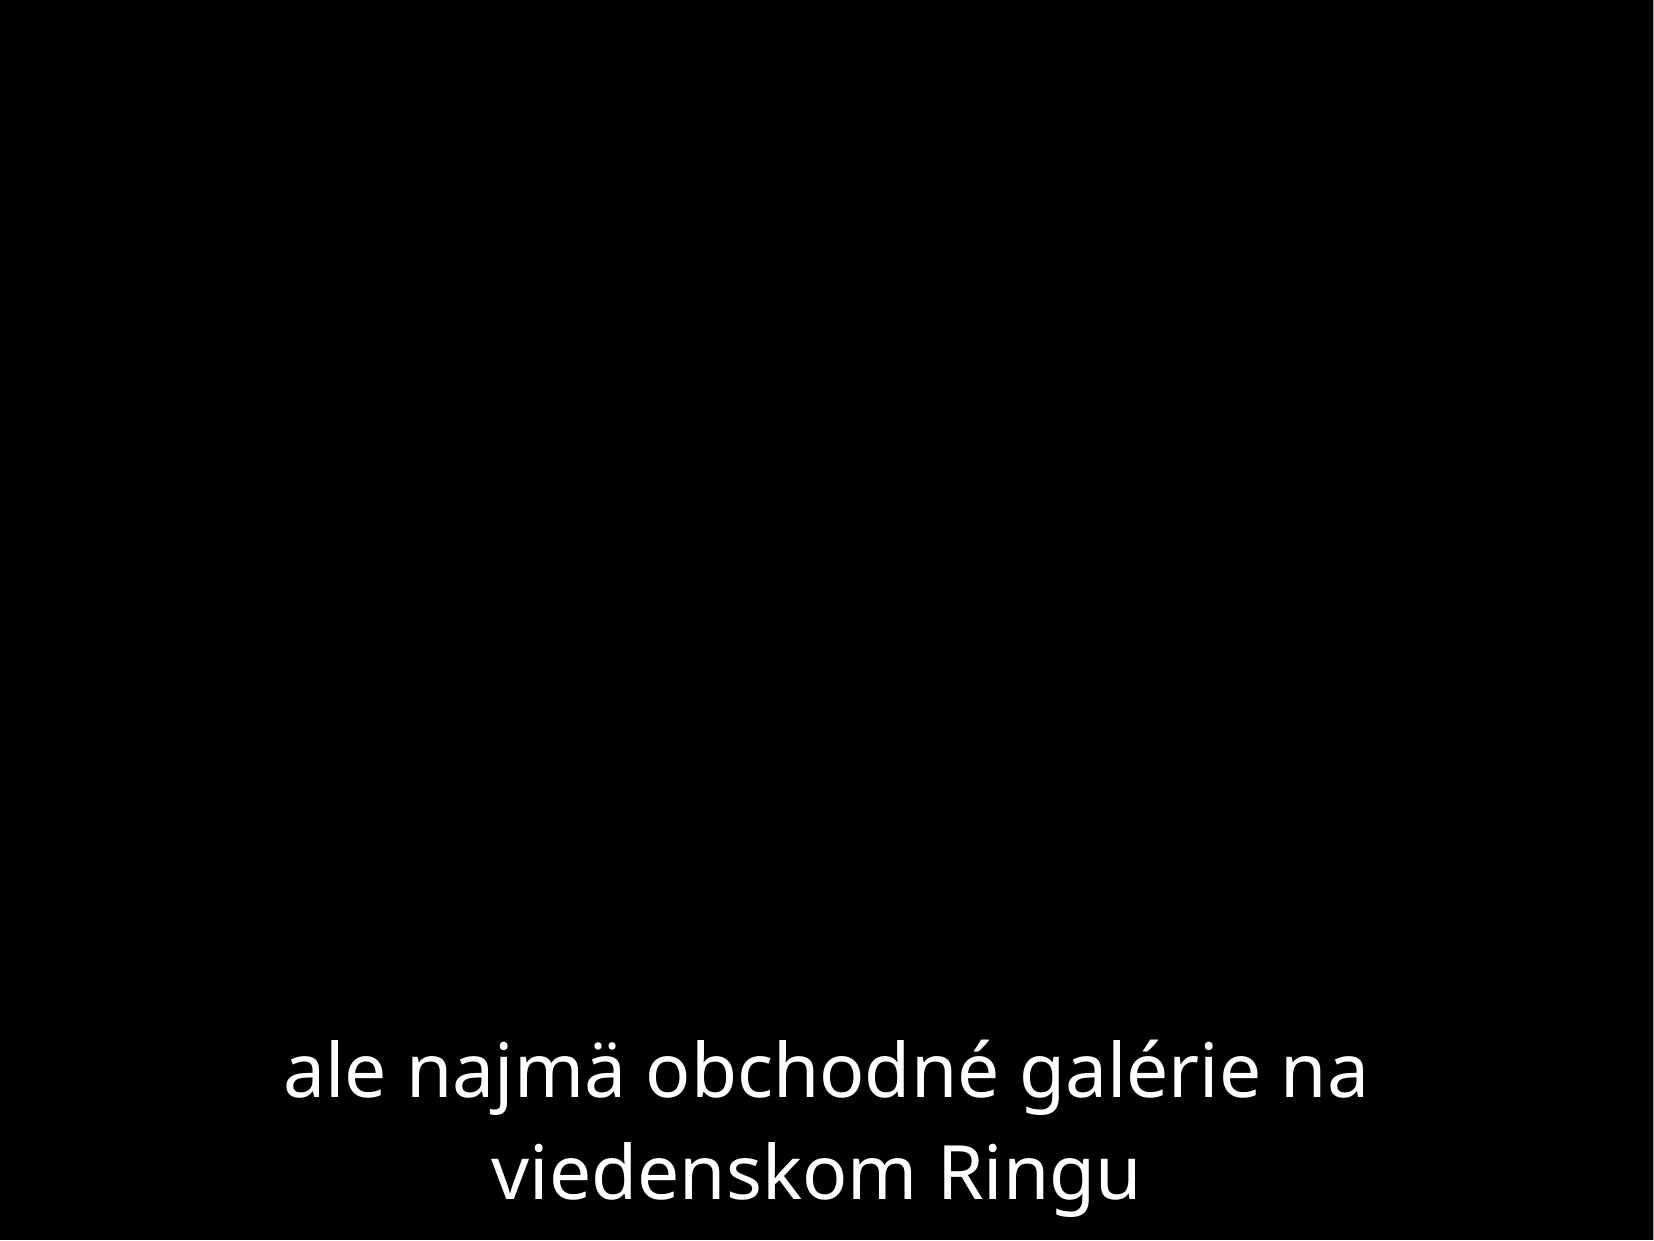

# ale najmä obchodné galérie na viedenskom Ringu